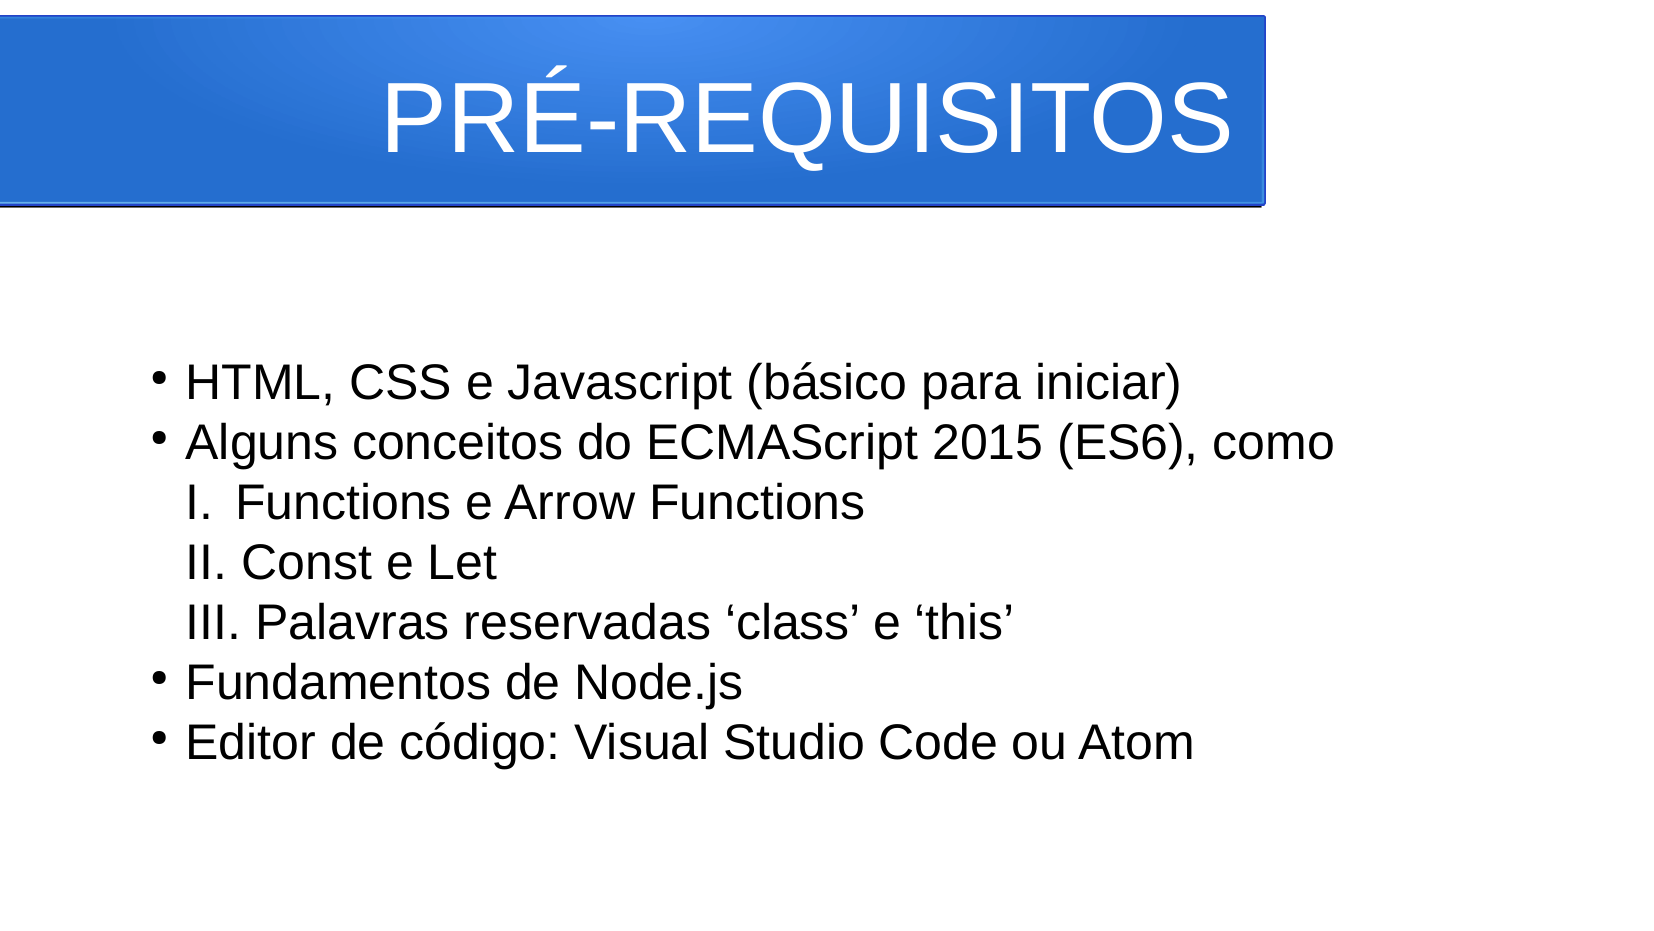

PRÉ-REQUISITOS
HTML, CSS e Javascript (básico para iniciar)
Alguns conceitos do ECMAScript 2015 (ES6), como
 Functions e Arrow Functions
 Const e Let
 Palavras reservadas ‘class’ e ‘this’
Fundamentos de Node.js
Editor de código: Visual Studio Code ou Atom